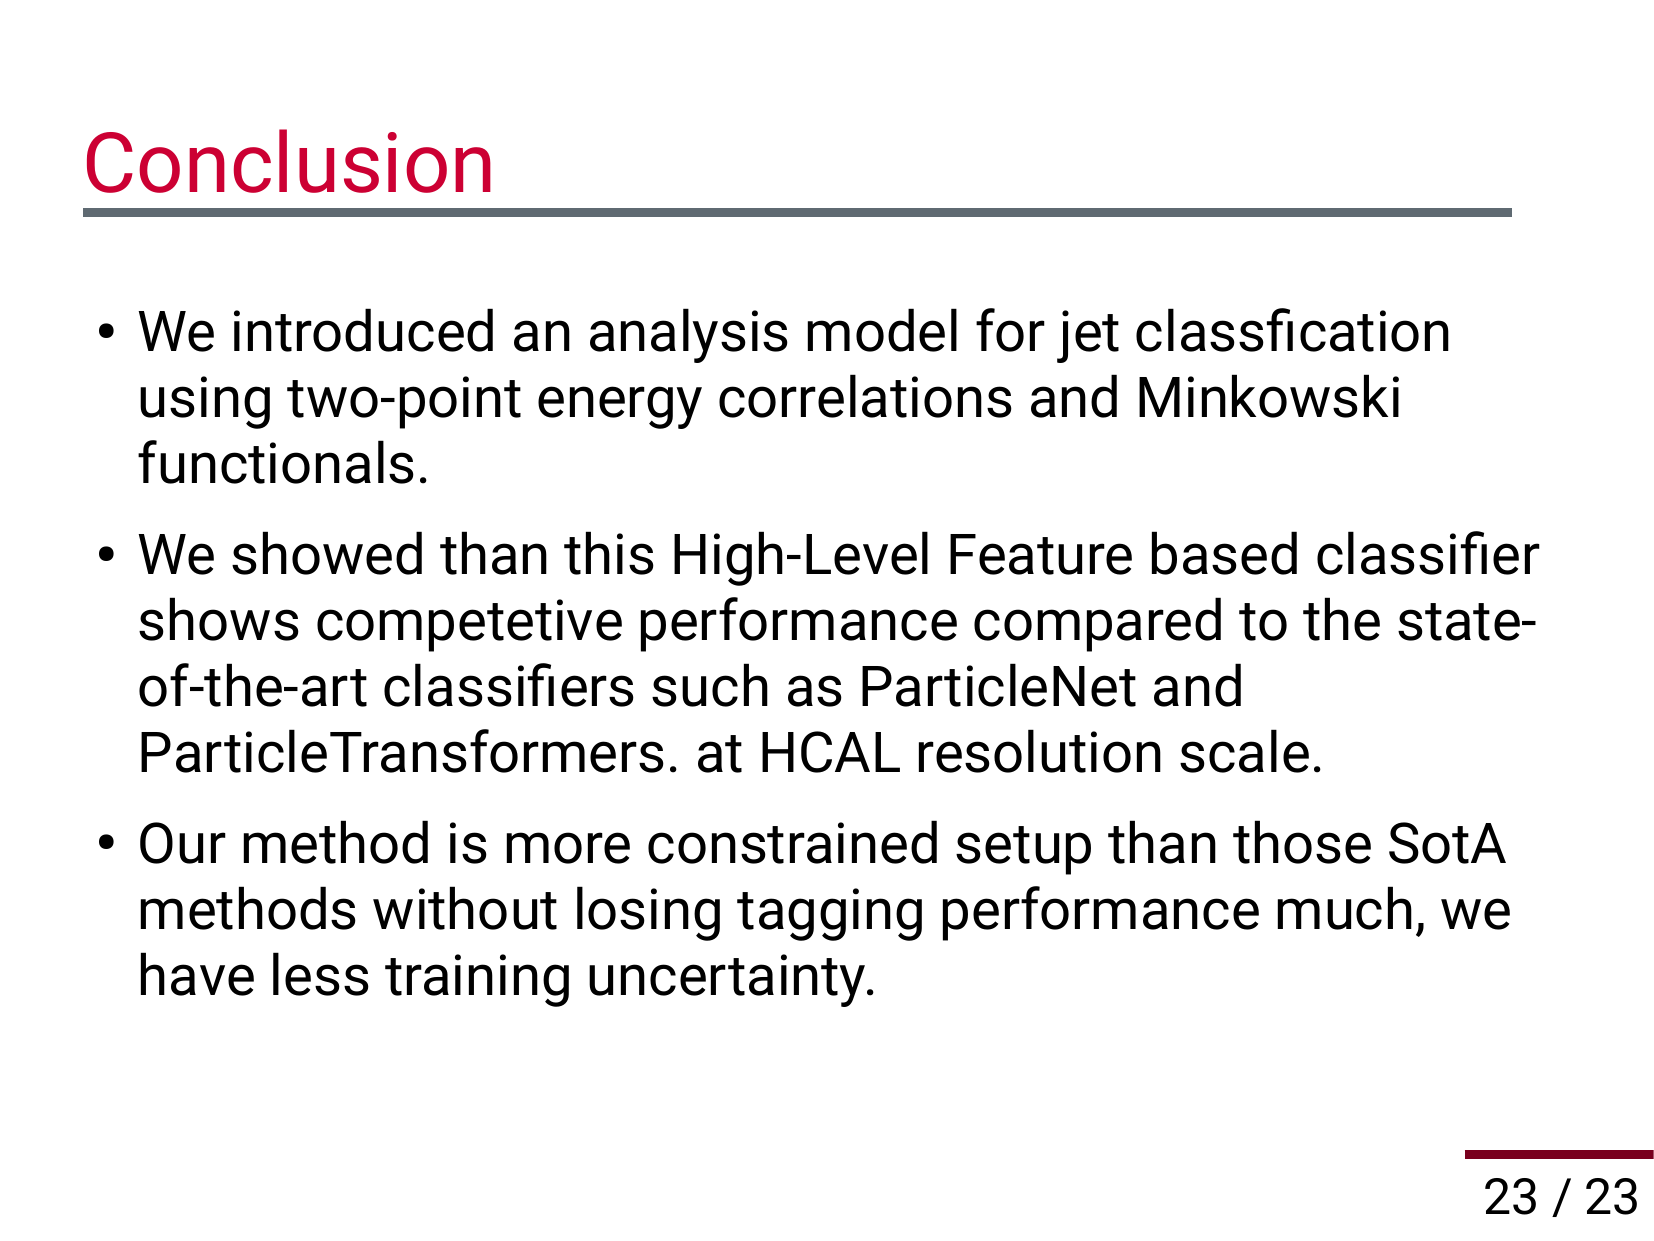

# Conclusion
We introduced an analysis model for jet classfication using two-point energy correlations and Minkowski functionals.
We showed than this High-Level Feature based classifier shows competetive performance compared to the state-of-the-art classifiers such as ParticleNet and ParticleTransformers. at HCAL resolution scale.
Our method is more constrained setup than those SotA methods without losing tagging performance much, we have less training uncertainty.
23